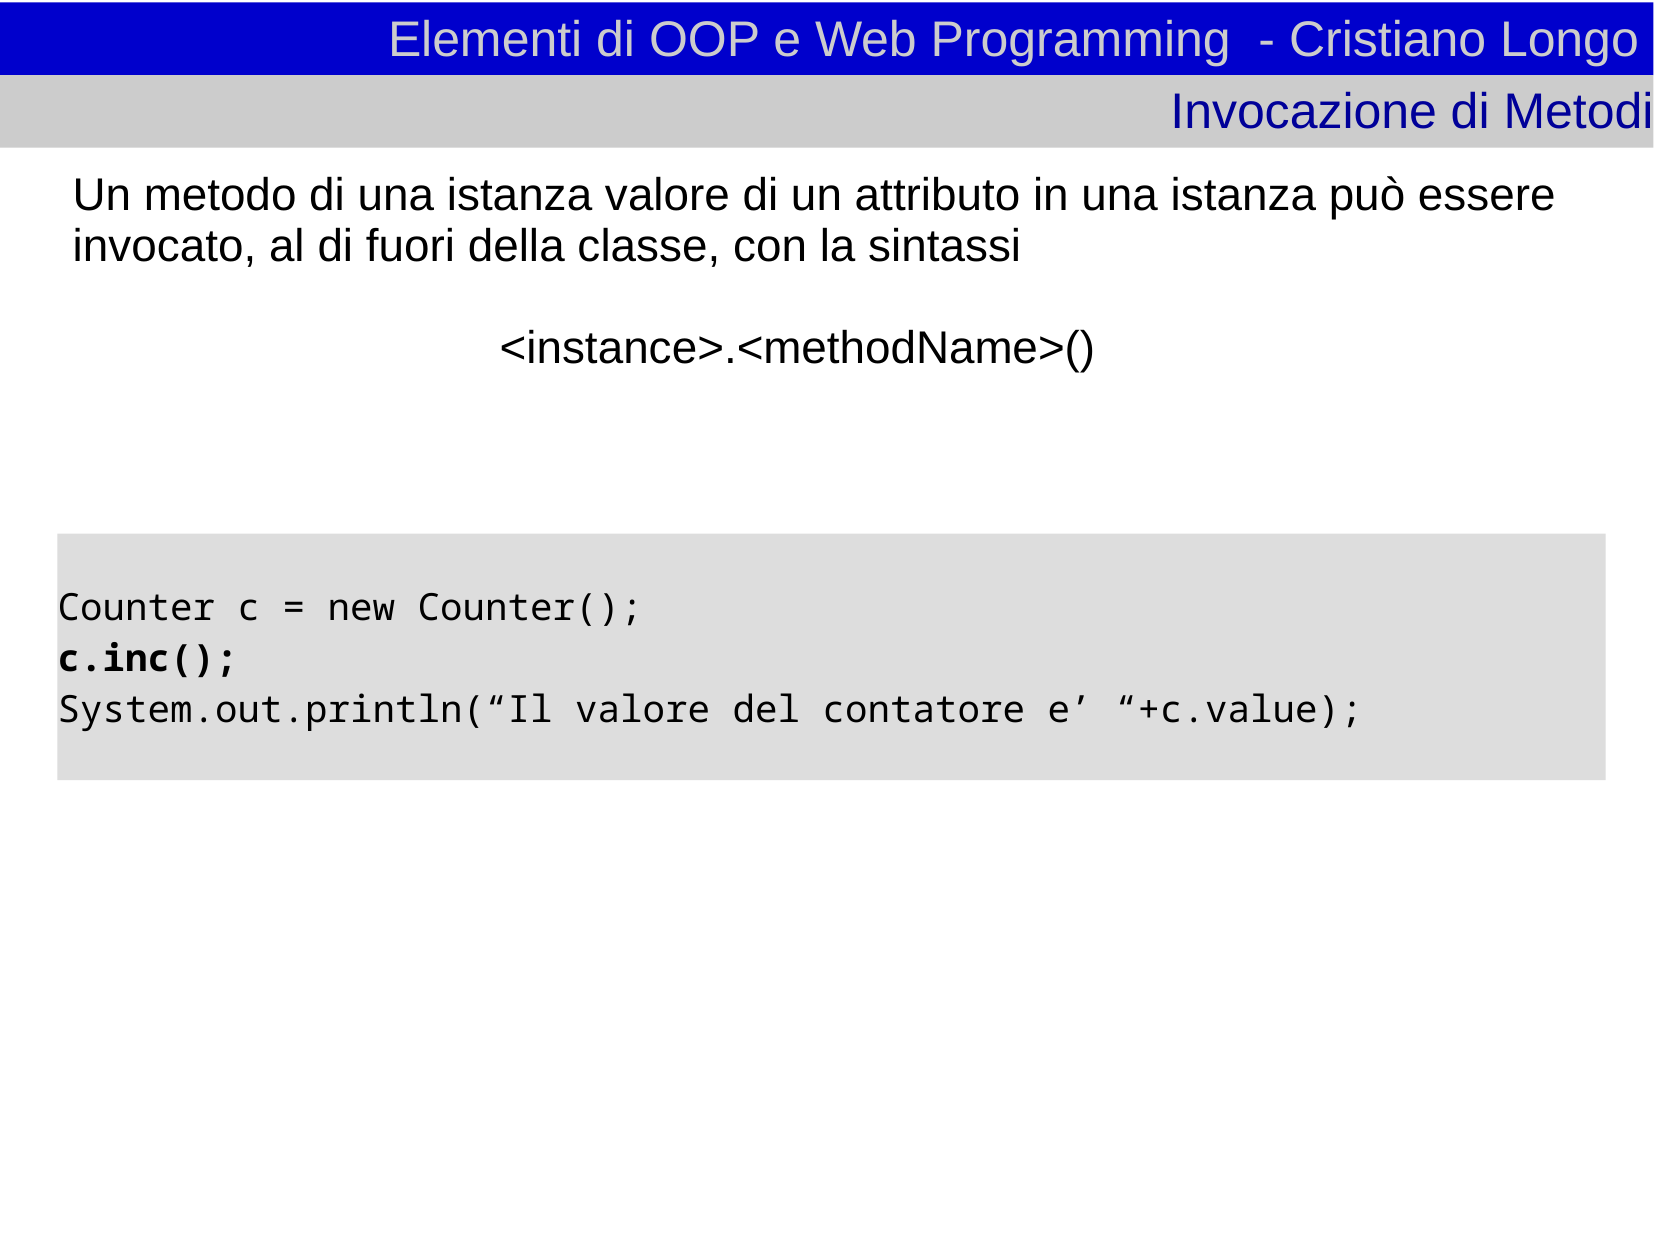

# Elementi di OOP e Web Programming - Cristiano Longo
Invocazione di Metodi
Un metodo di una istanza valore di un attributo in una istanza può essere invocato, al di fuori della classe, con la sintassi
<instance>.<methodName>()
Counter c = new Counter();
c.inc();
System.out.println(“Il valore del contatore e’ “+c.value);